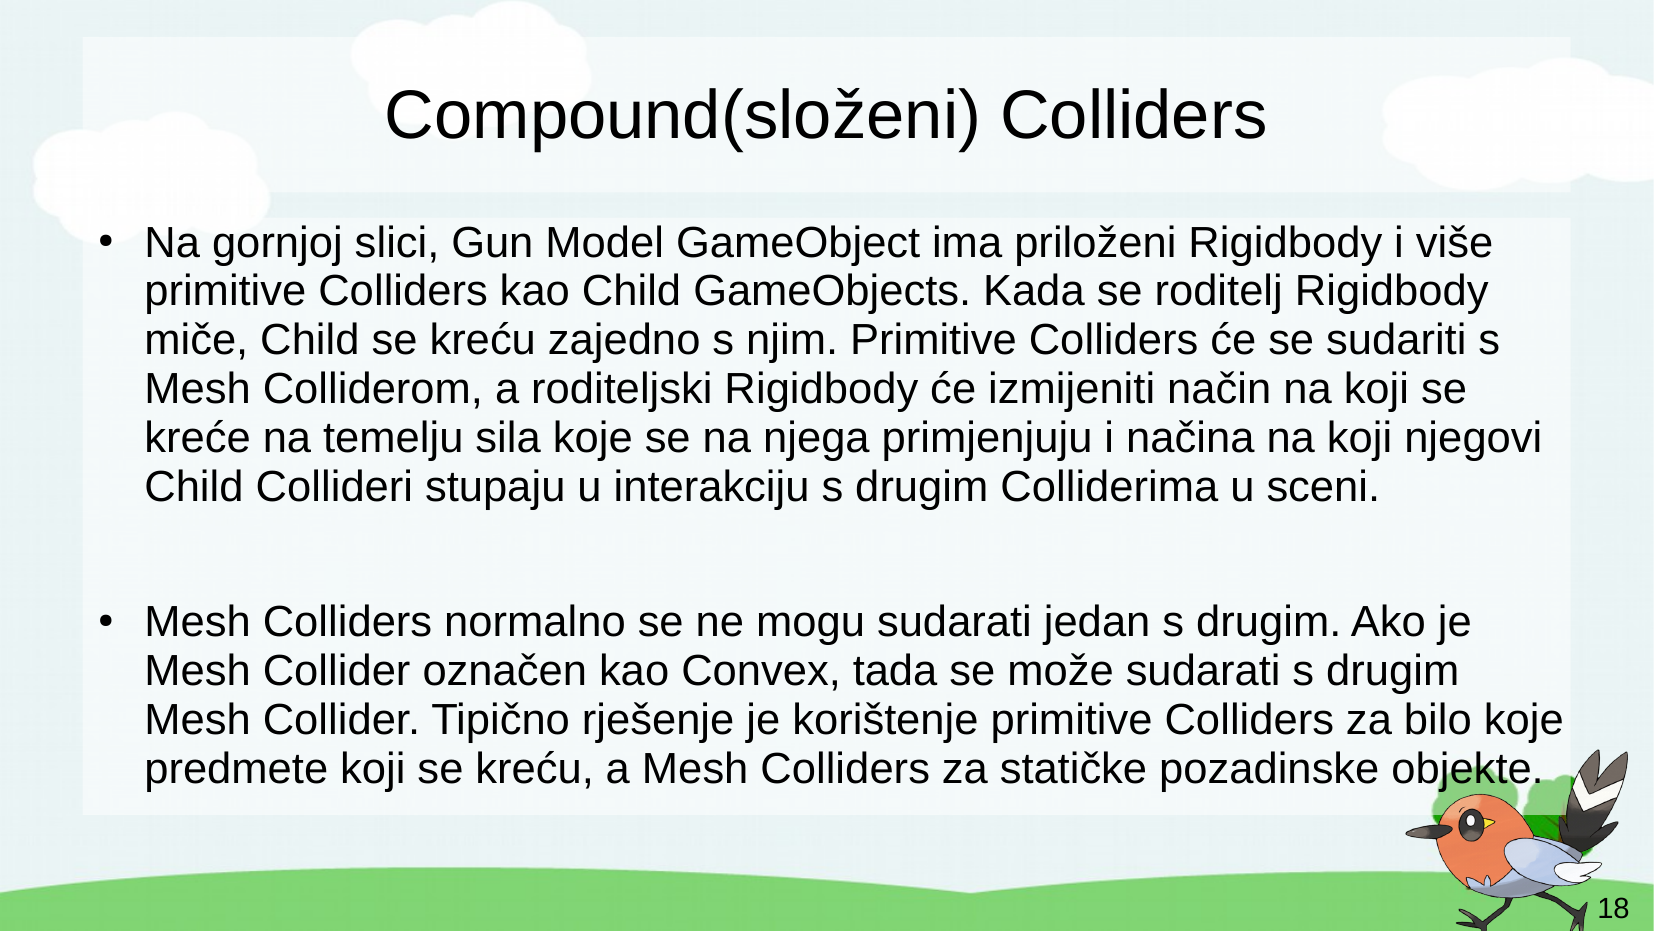

# Compound(složeni) Colliders
Na gornjoj slici, Gun Model GameObject ima priloženi Rigidbody i više primitive Colliders kao Child GameObjects. Kada se roditelj Rigidbody miče, Child se kreću zajedno s njim. Primitive Colliders će se sudariti s Mesh Colliderom, a roditeljski Rigidbody će izmijeniti način na koji se kreće na temelju sila koje se na njega primjenjuju i načina na koji njegovi Child Collideri stupaju u interakciju s drugim Colliderima u sceni.
Mesh Colliders normalno se ne mogu sudarati jedan s drugim. Ako je Mesh Collider označen kao Convex, tada se može sudarati s drugim Mesh Collider. Tipično rješenje je korištenje primitive Colliders za bilo koje predmete koji se kreću, a Mesh Colliders za statičke pozadinske objekte.
18